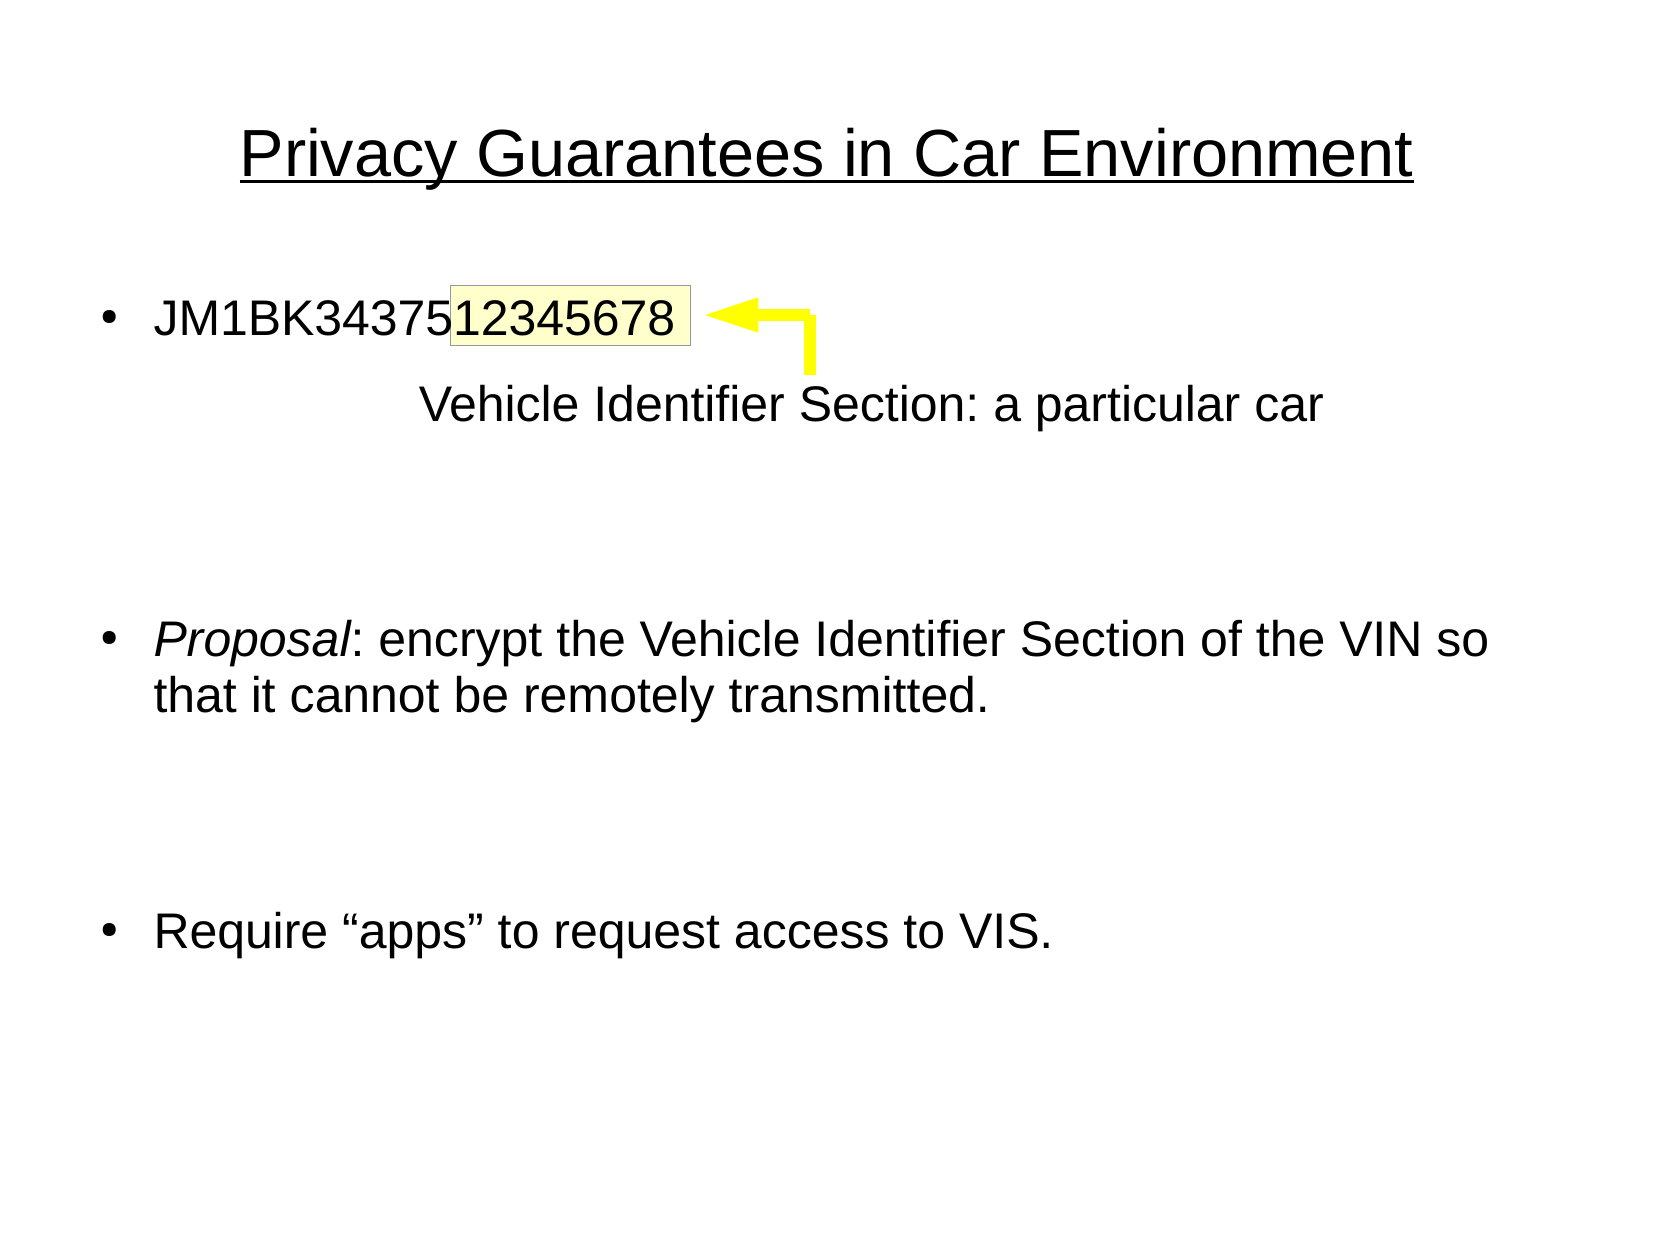

# Privacy Guarantees in Car Environment
JM1BK3437512345678
 Vehicle Identifier Section: a particular car
Proposal: encrypt the Vehicle Identifier Section of the VIN so that it cannot be remotely transmitted.
Require “apps” to request access to VIS.